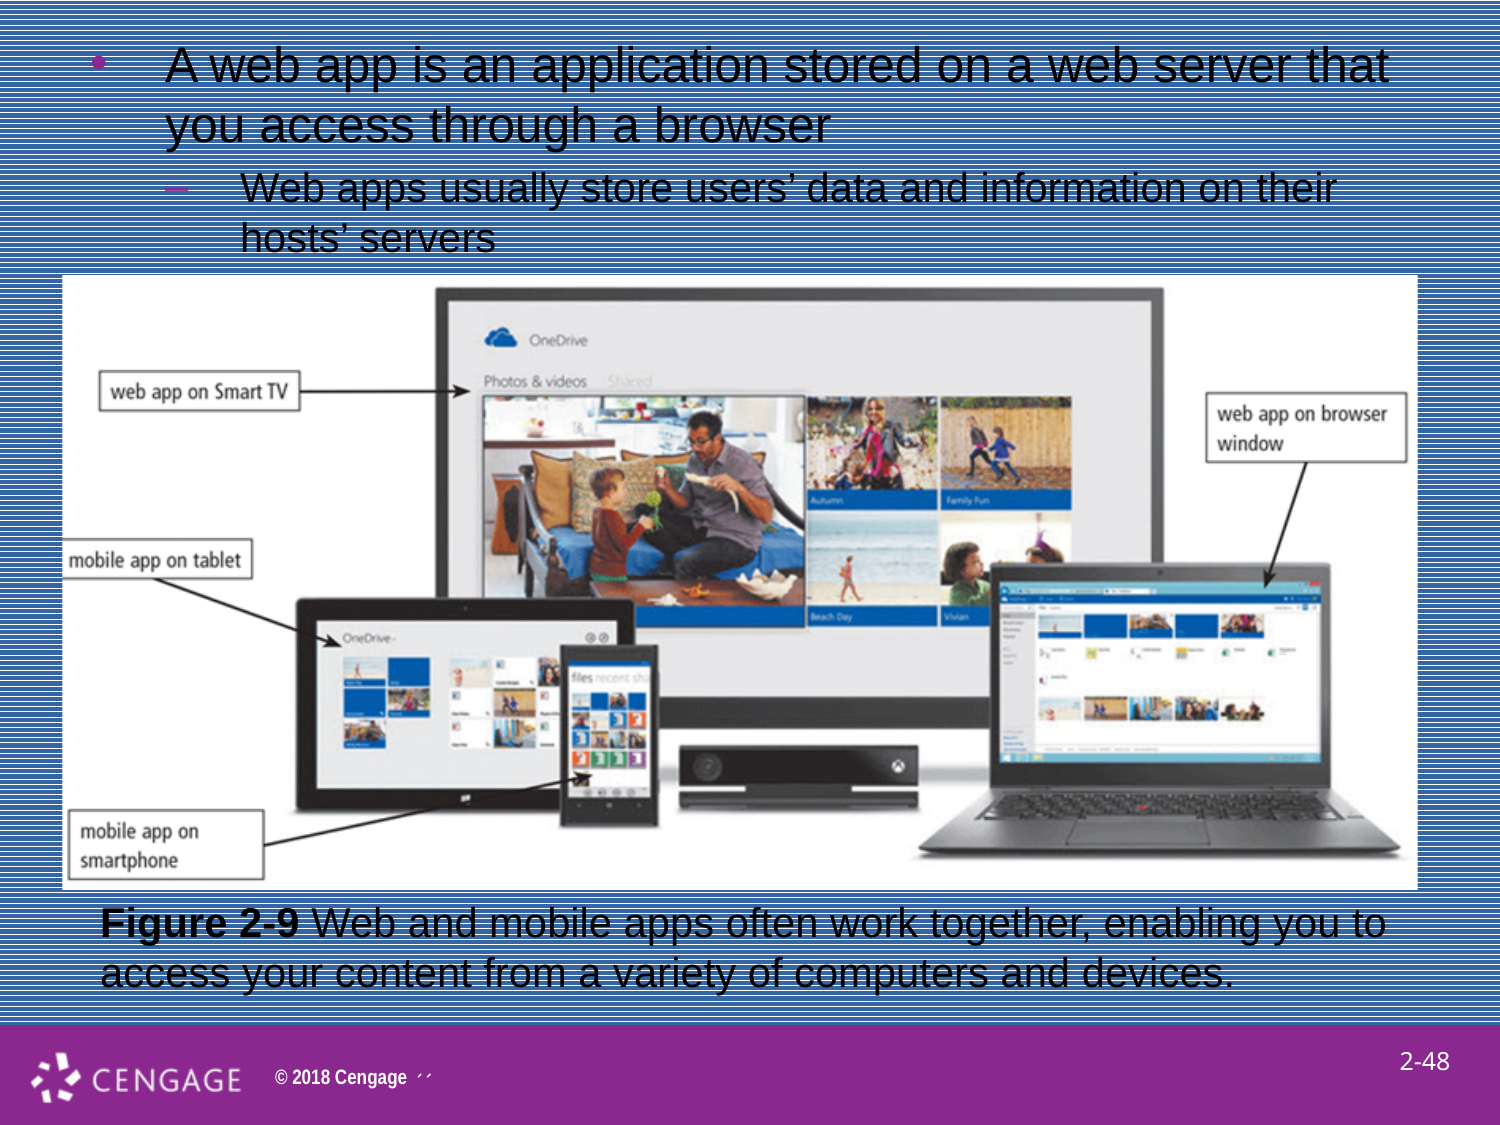

# A web app is an application stored on a web server that you access through a browser
Web apps usually store users’ data and information on their hosts’ servers
Figure 2-9 Web and mobile apps often work together, enabling you to access your content from a variety of computers and devices.